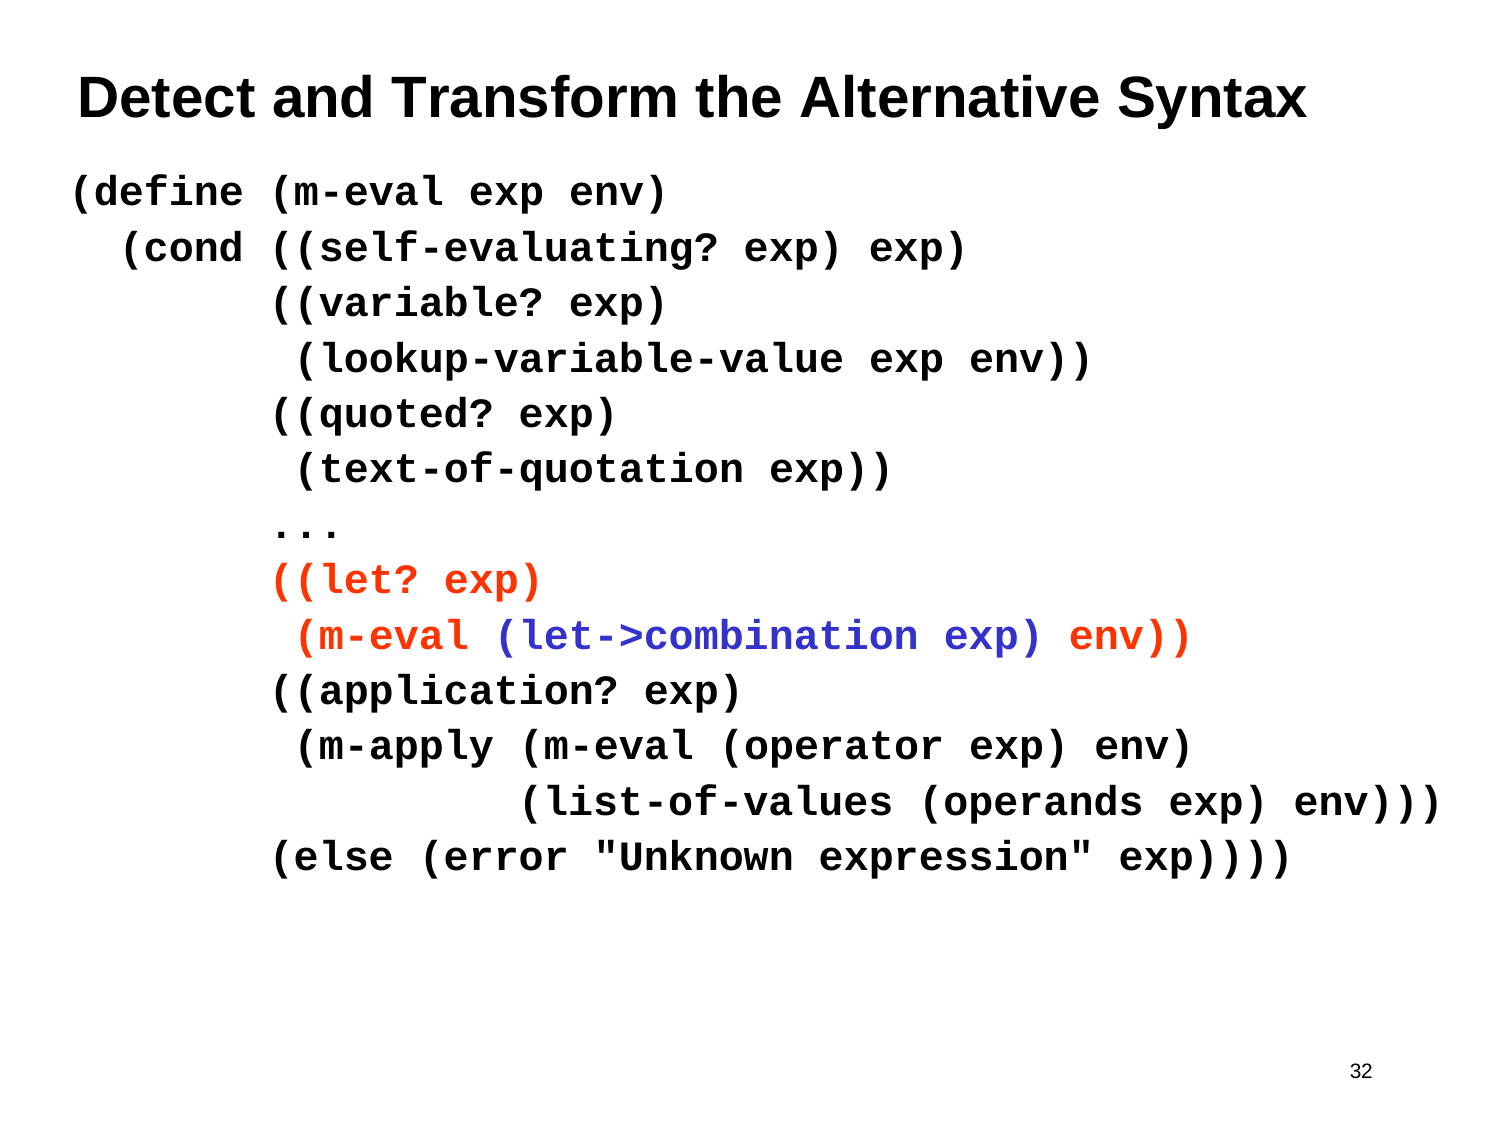

Detect and Transform the Alternative Syntax
(define (m-eval exp env)
 (cond ((self-evaluating? exp) exp)
 ((variable? exp)
 (lookup-variable-value exp env))
 ((quoted? exp)
 (text-of-quotation exp))
 ...
 ((let? exp)
 (m-eval (let->combination exp) env))
 ((application? exp)
 (m-apply (m-eval (operator exp) env)
			 (list-of-values (operands exp) env)))
 (else (error "Unknown expression" exp))))